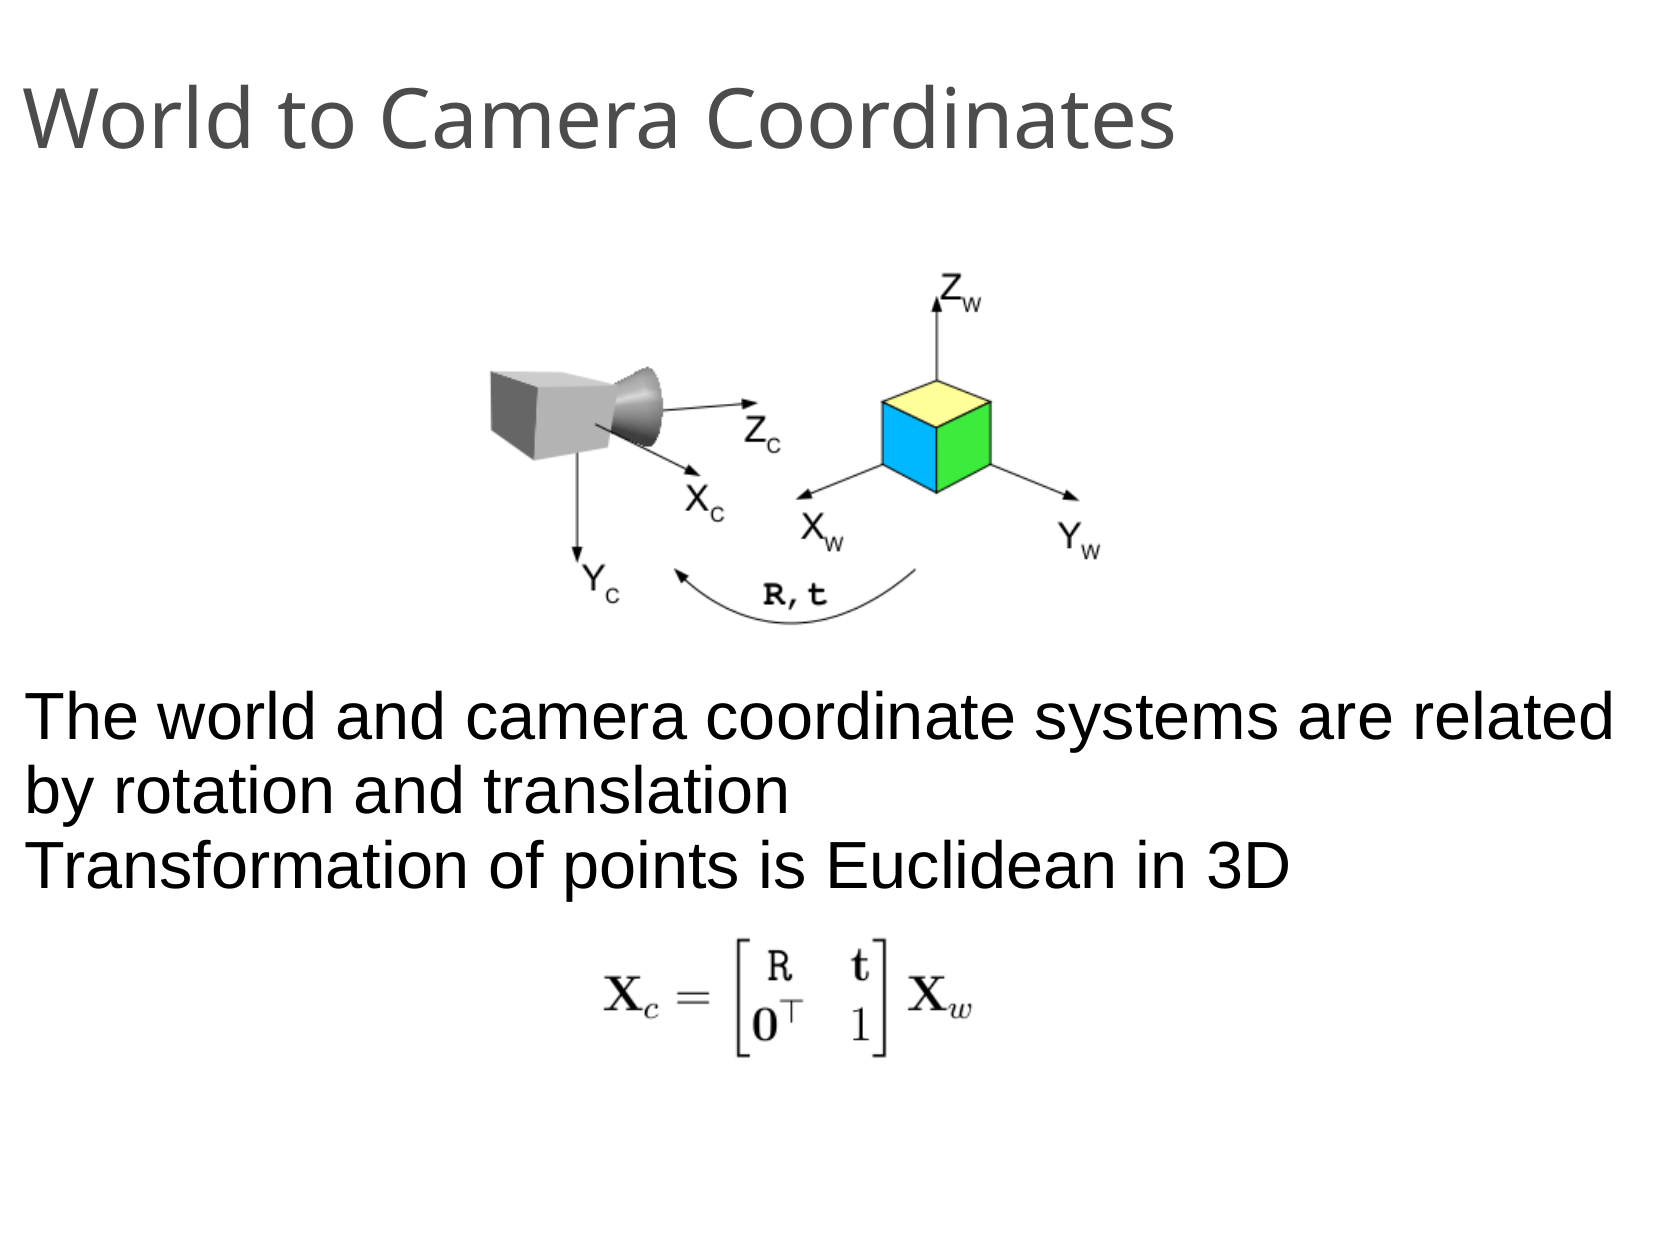

# World to Camera Coordinates
The world and camera coordinate systems are related by rotation and translation
Transformation of points is Euclidean in 3D